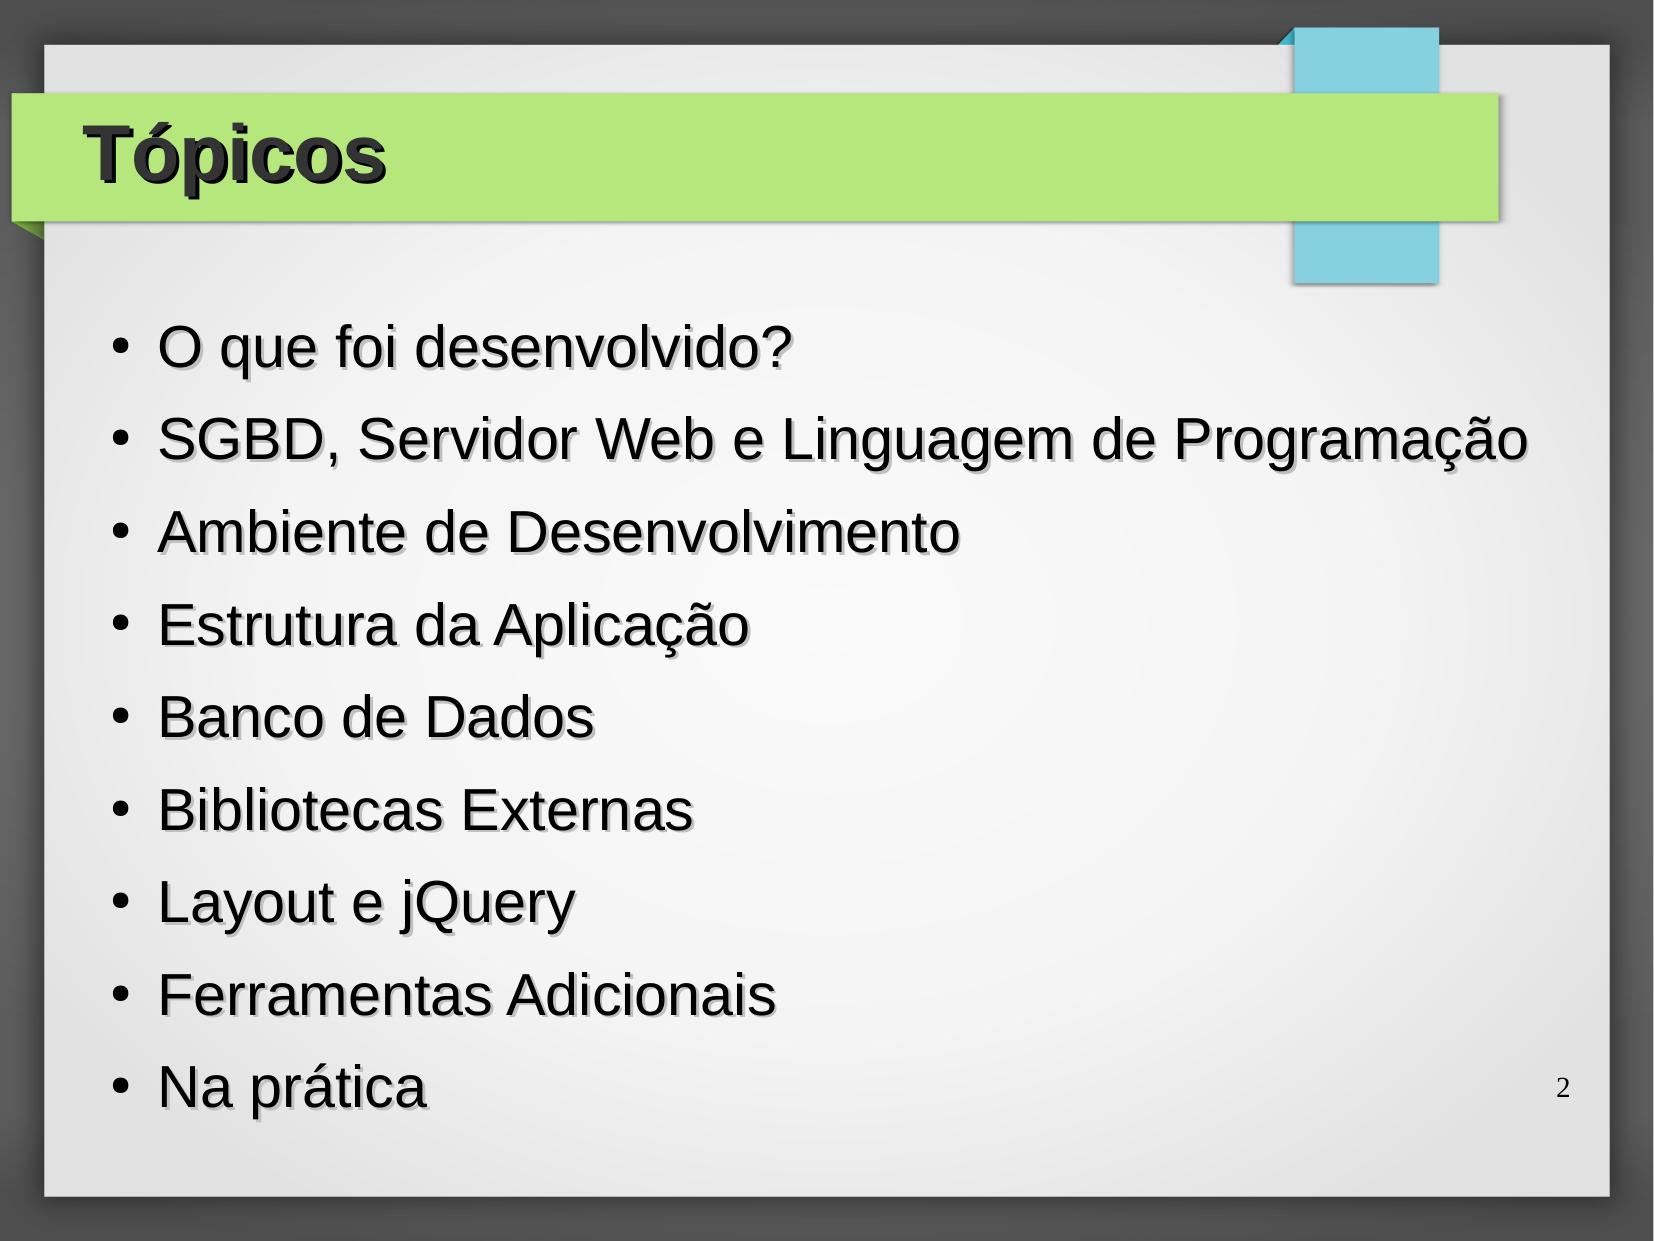

# Tópicos
O que foi desenvolvido?
SGBD, Servidor Web e Linguagem de Programação
Ambiente de Desenvolvimento
Estrutura da Aplicação
Banco de Dados
Bibliotecas Externas
Layout e jQuery
Ferramentas Adicionais
Na prática
2